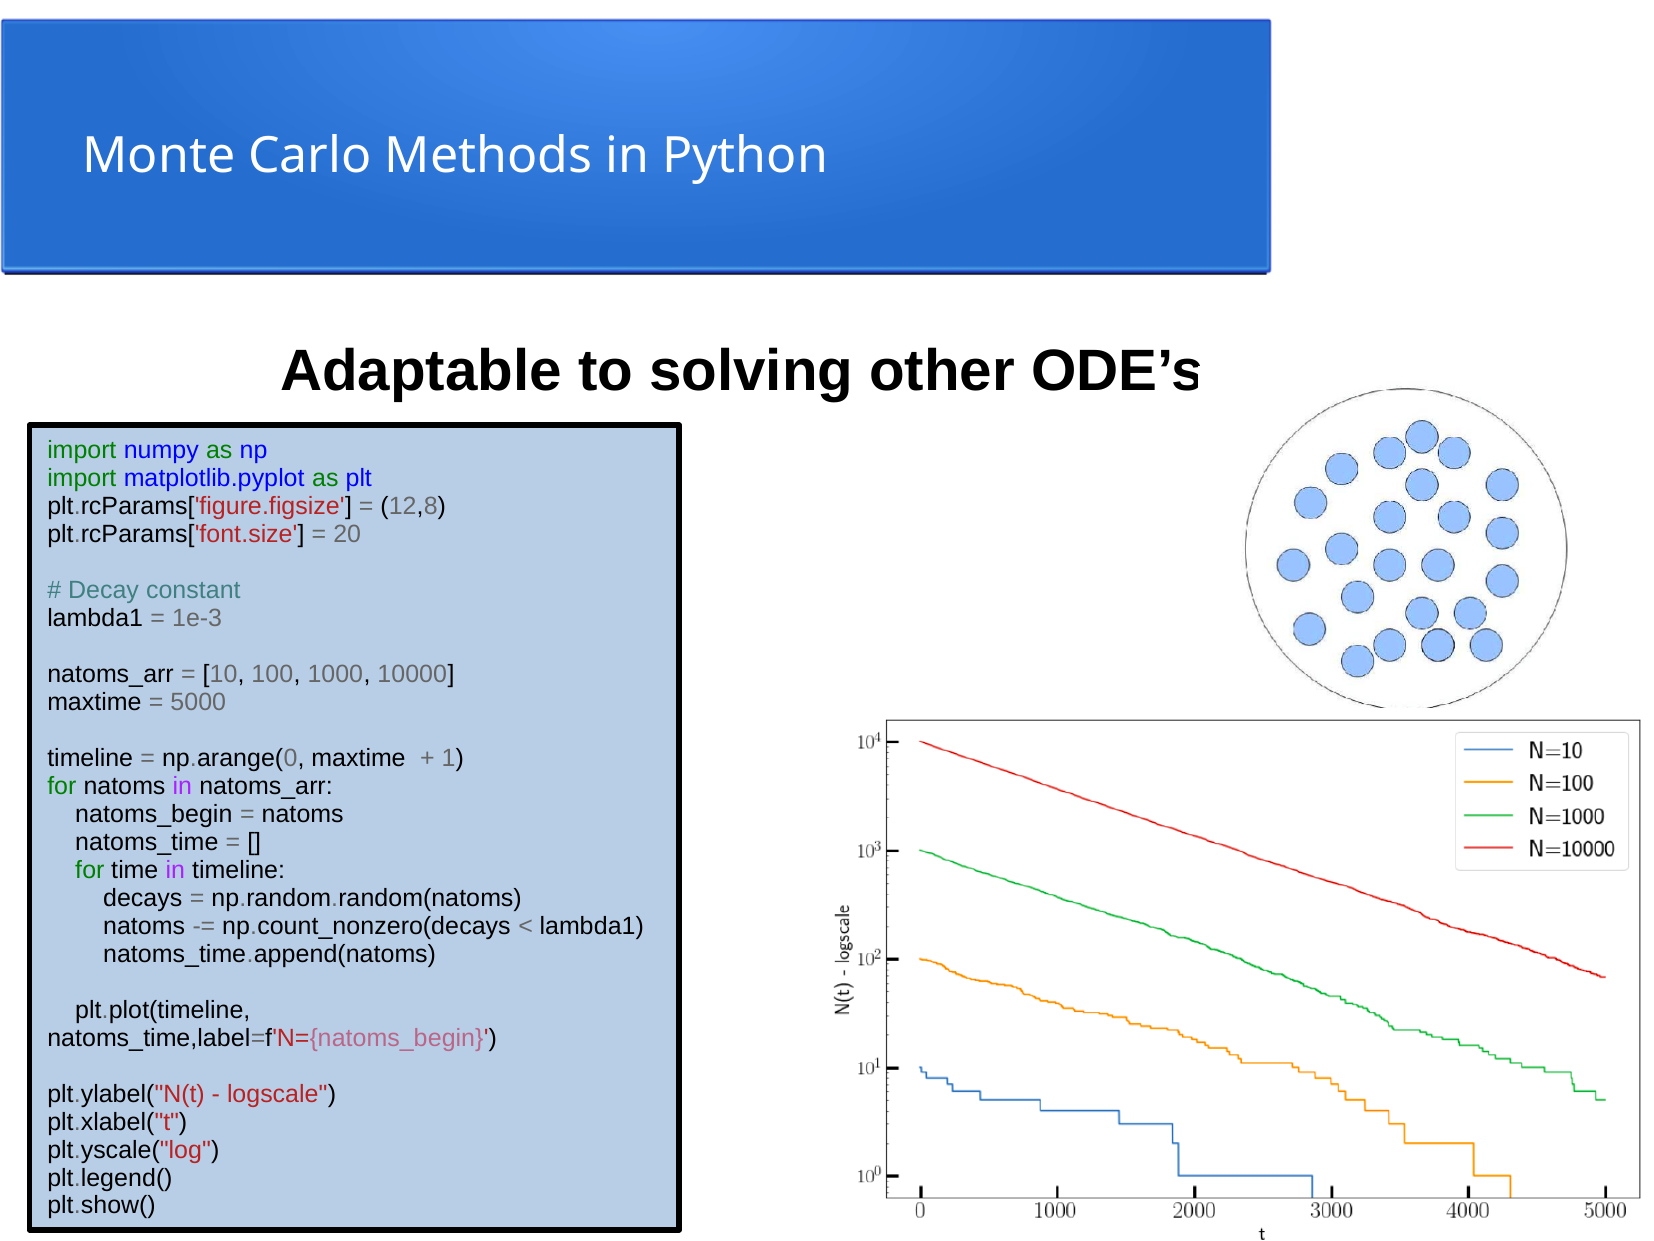

Monte Carlo Methods in Python
Adaptable to solving other ODE’s
import numpy as np
import matplotlib.pyplot as plt
plt.rcParams['figure.figsize'] = (12,8)
plt.rcParams['font.size'] = 20
# Decay constant
lambda1 = 1e-3
natoms_arr = [10, 100, 1000, 10000]
maxtime = 5000
timeline = np.arange(0, maxtime + 1)
for natoms in natoms_arr:
 natoms_begin = natoms
 natoms_time = []
 for time in timeline:
 decays = np.random.random(natoms)
 natoms -= np.count_nonzero(decays < lambda1)
 natoms_time.append(natoms)
 plt.plot(timeline, natoms_time,label=f'N={natoms_begin}')
plt.ylabel("N(t) - logscale")
plt.xlabel("t")
plt.yscale("log")
plt.legend()
plt.show()